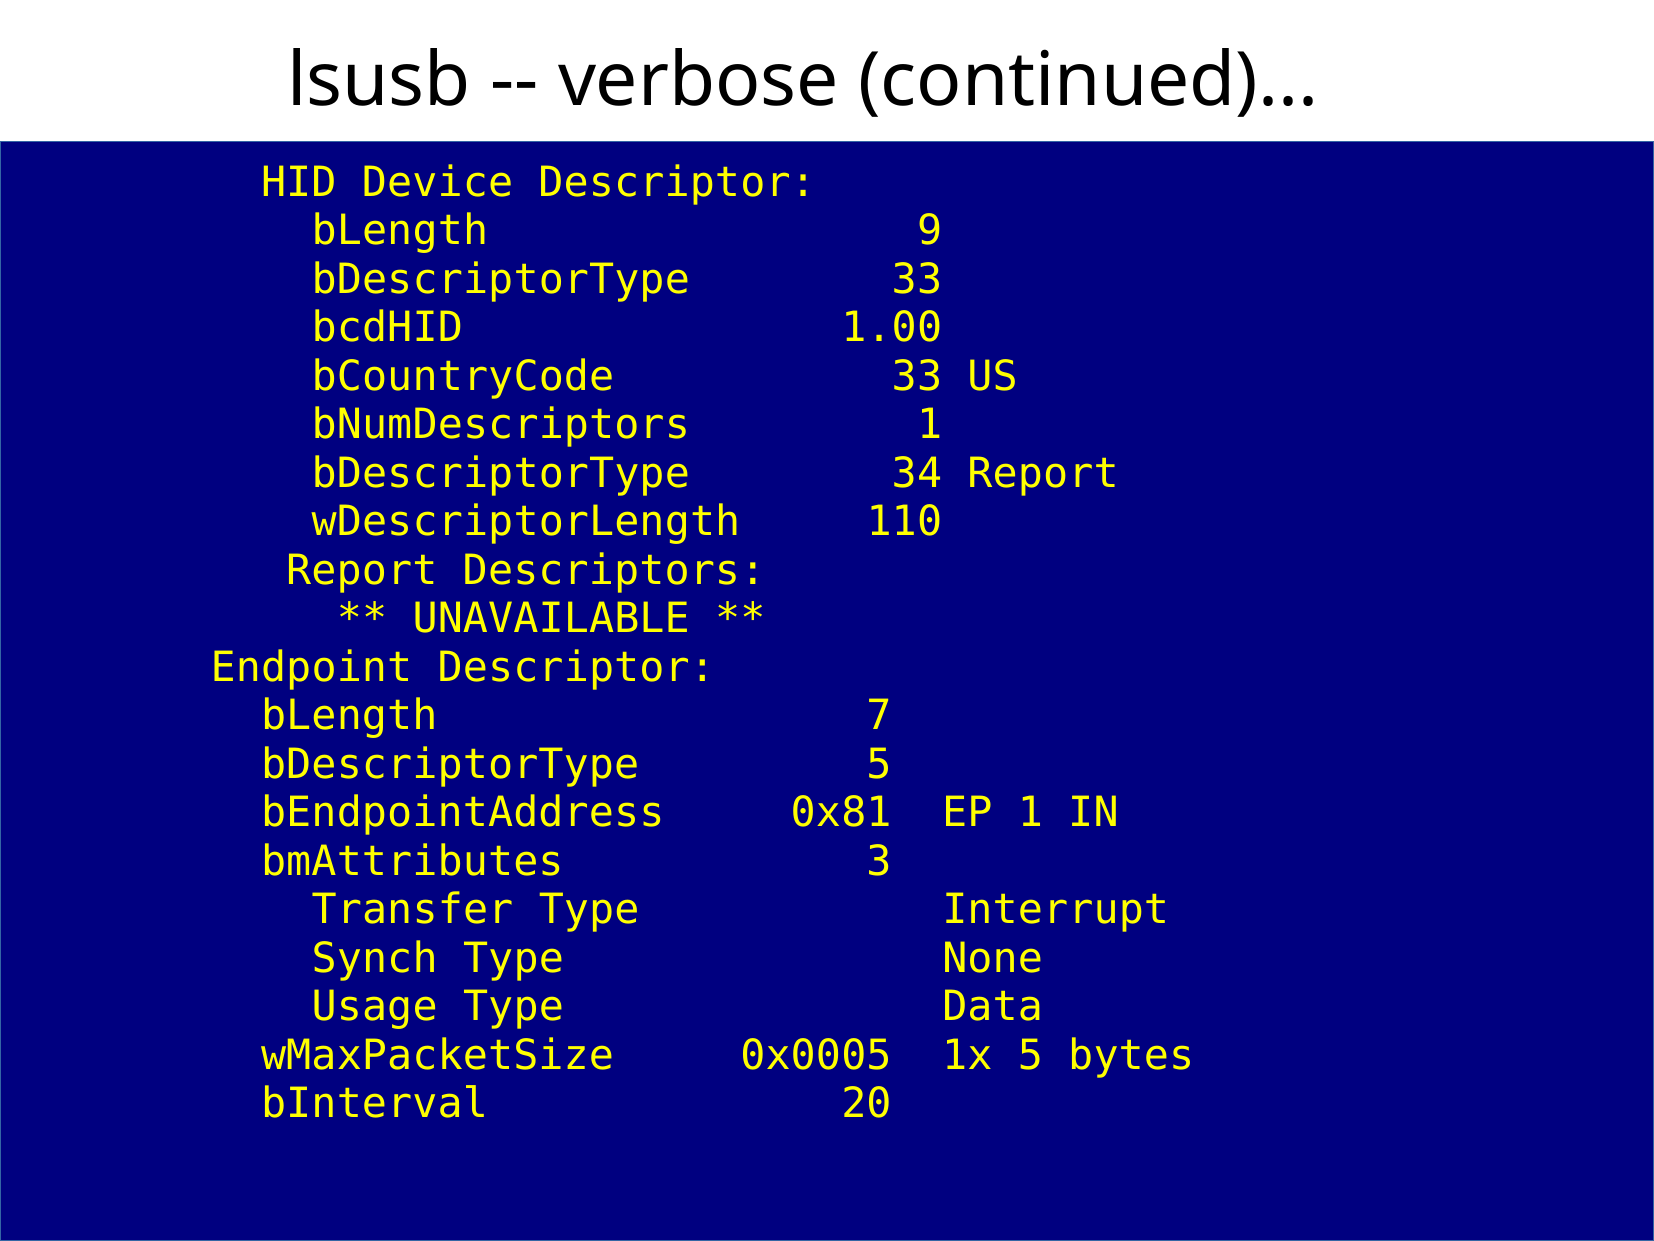

# lsusb -- verbose (continued)...
 HID Device Descriptor:
 bLength 9
 bDescriptorType 33
 bcdHID 1.00
 bCountryCode 33 US
 bNumDescriptors 1
 bDescriptorType 34 Report
 wDescriptorLength 110
 Report Descriptors:
 ** UNAVAILABLE **
 Endpoint Descriptor:
 bLength 7
 bDescriptorType 5
 bEndpointAddress 0x81 EP 1 IN
 bmAttributes 3
 Transfer Type Interrupt
 Synch Type None
 Usage Type Data
 wMaxPacketSize 0x0005 1x 5 bytes
 bInterval 20